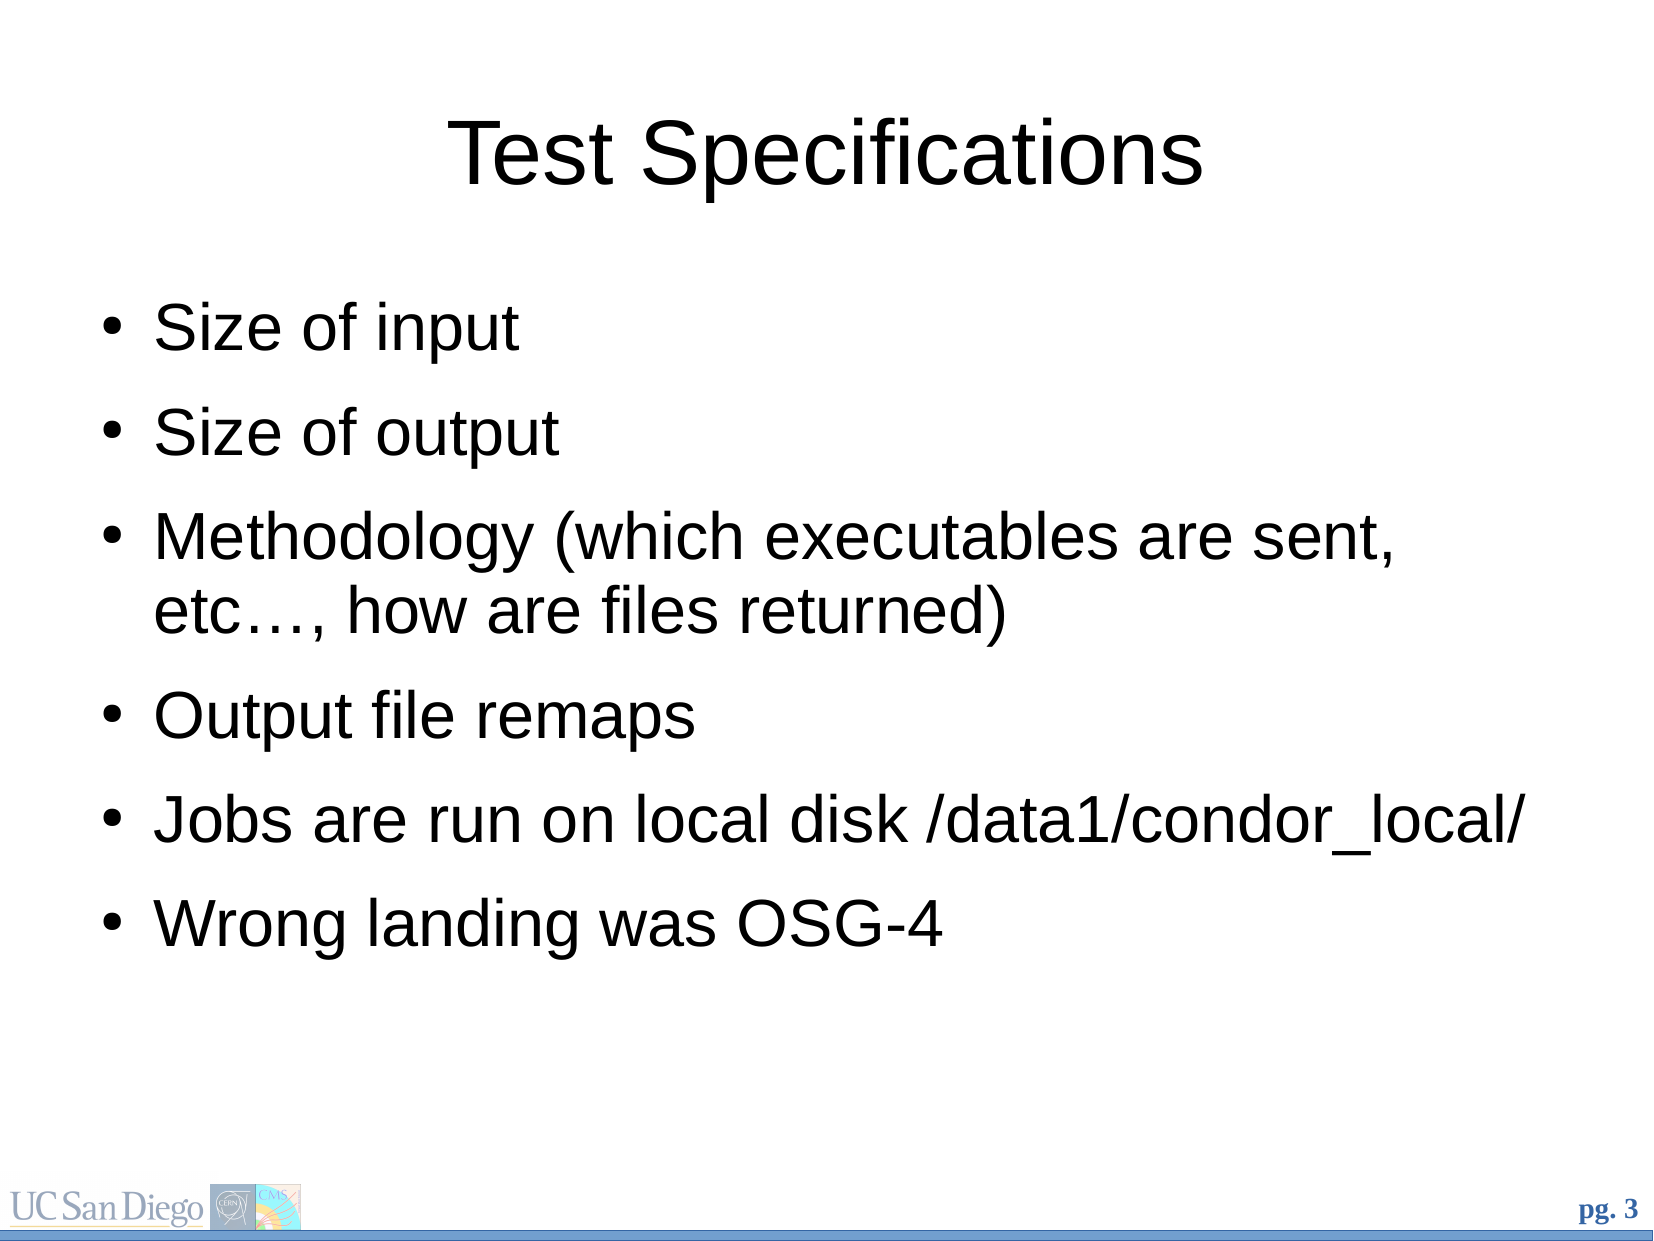

# Test Specifications
Size of input
Size of output
Methodology (which executables are sent, etc…, how are files returned)
Output file remaps
Jobs are run on local disk /data1/condor_local/
Wrong landing was OSG-4